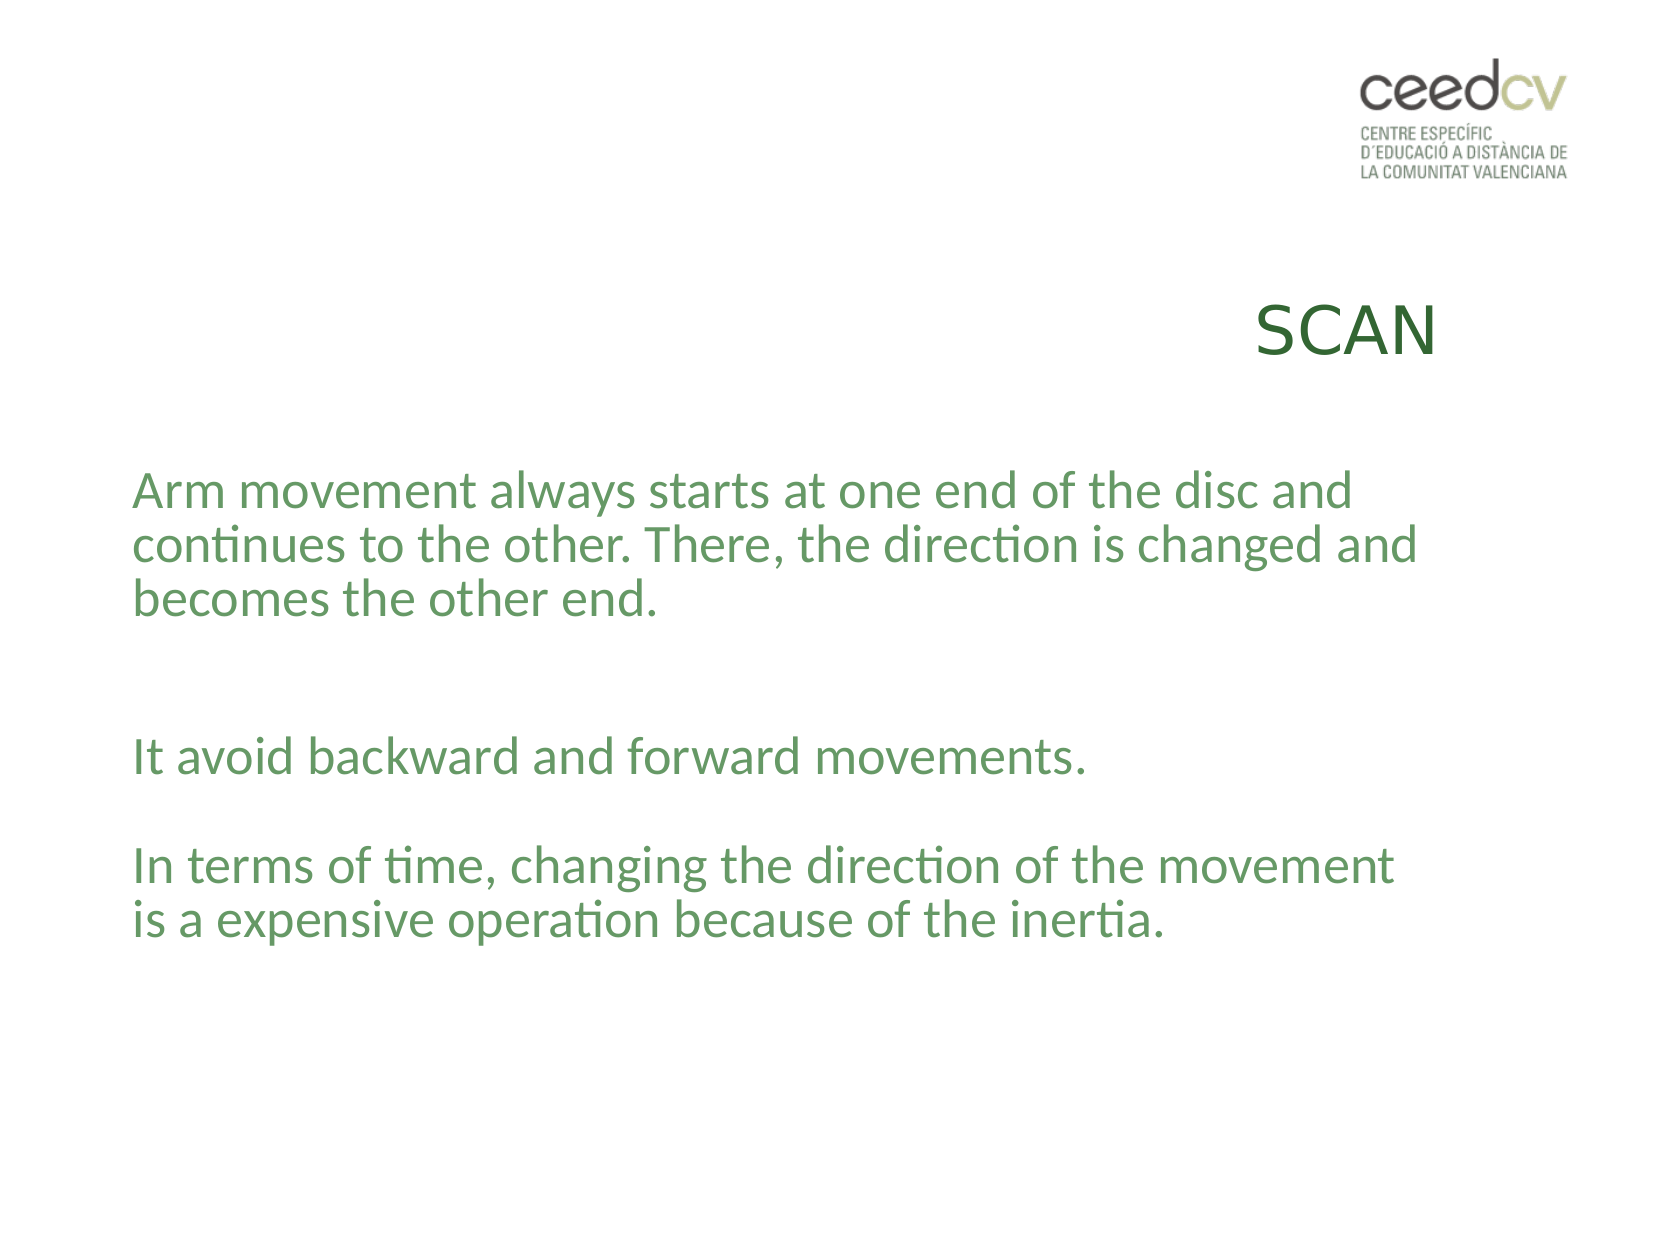

SCAN
Arm movement always starts at one end of the disc and continues to the other. There, the direction is changed and becomes the other end.
It avoid backward and forward movements.
In terms of time, changing the direction of the movement is a expensive operation because of the inertia.